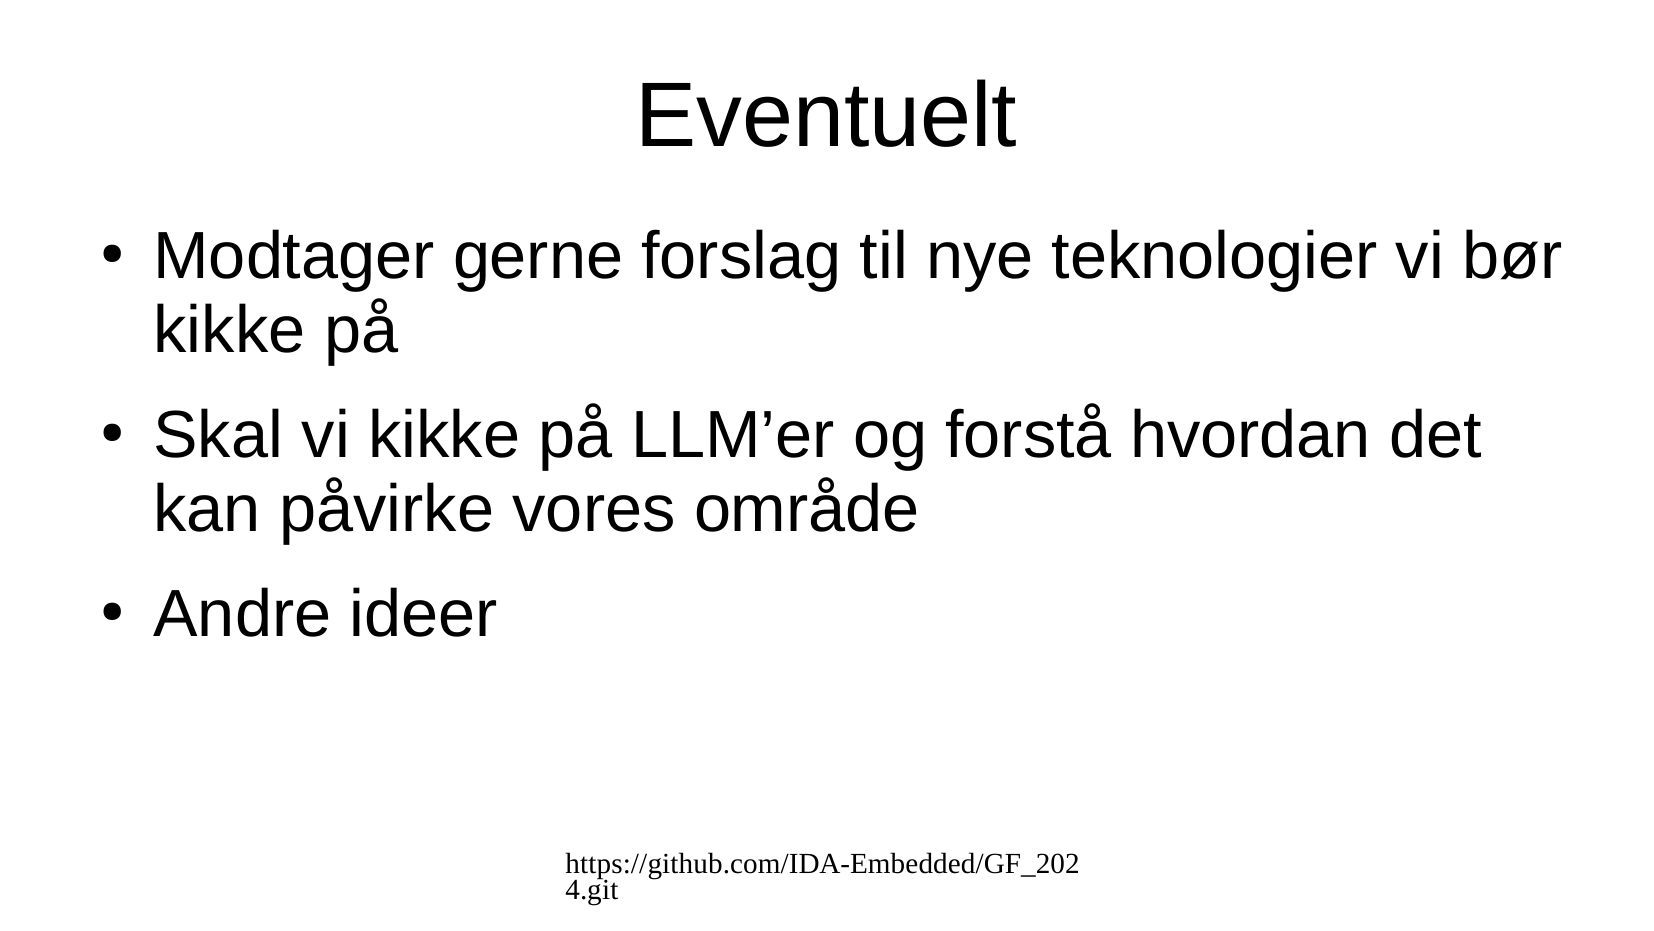

# Eventuelt
Modtager gerne forslag til nye teknologier vi bør kikke på
Skal vi kikke på LLM’er og forstå hvordan det kan påvirke vores område
Andre ideer
https://github.com/IDA-Embedded/GF_2024.git